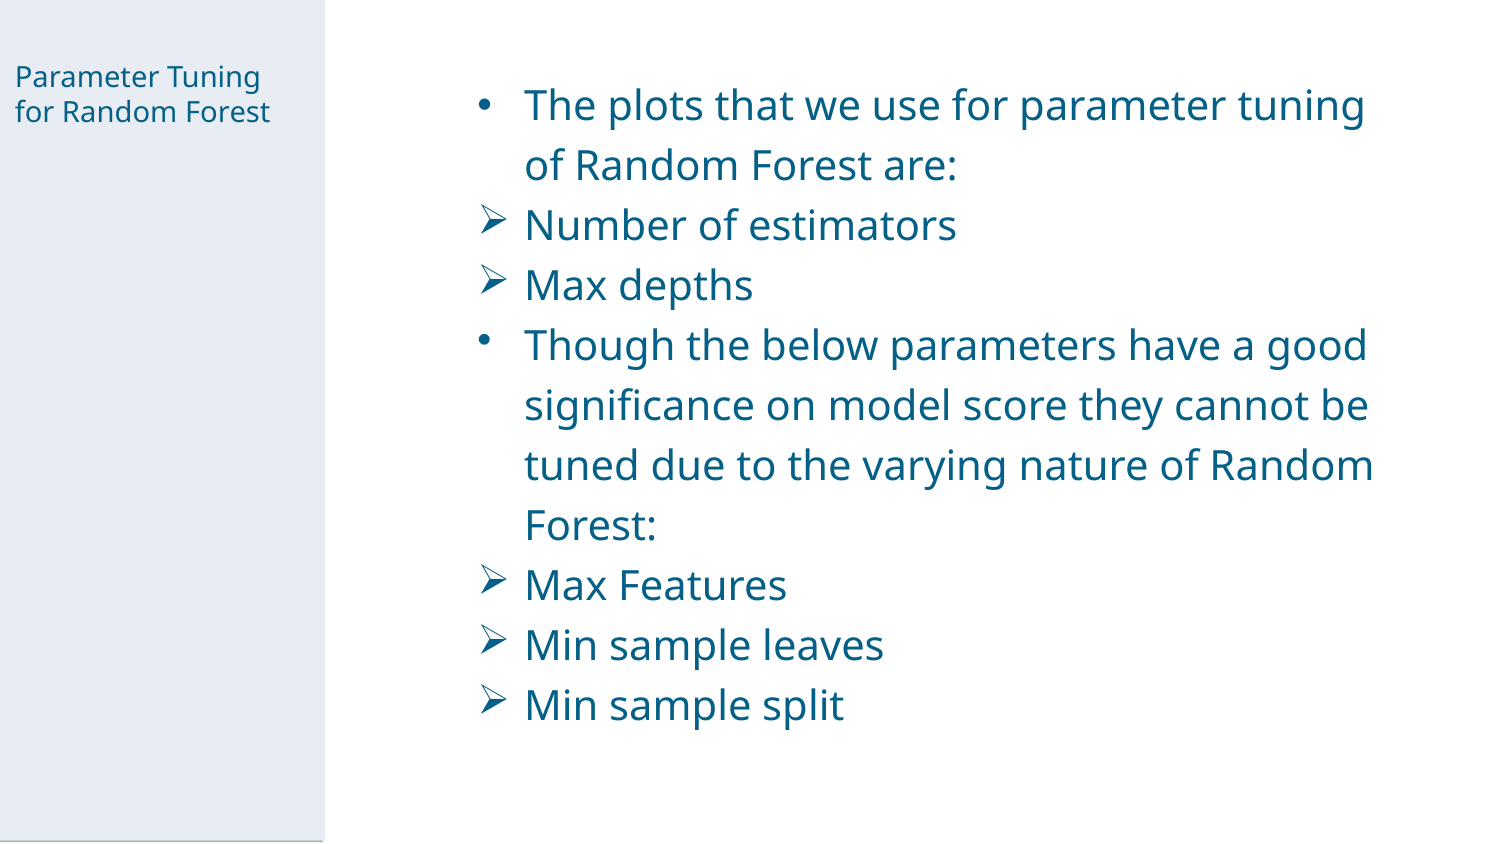

The plots that we use for parameter tuning of Random Forest are:
Number of estimators
Max depths
Though the below parameters have a good significance on model score they cannot be tuned due to the varying nature of Random Forest:
Max Features
Min sample leaves
Min sample split
Parameter Tuning for Random Forest